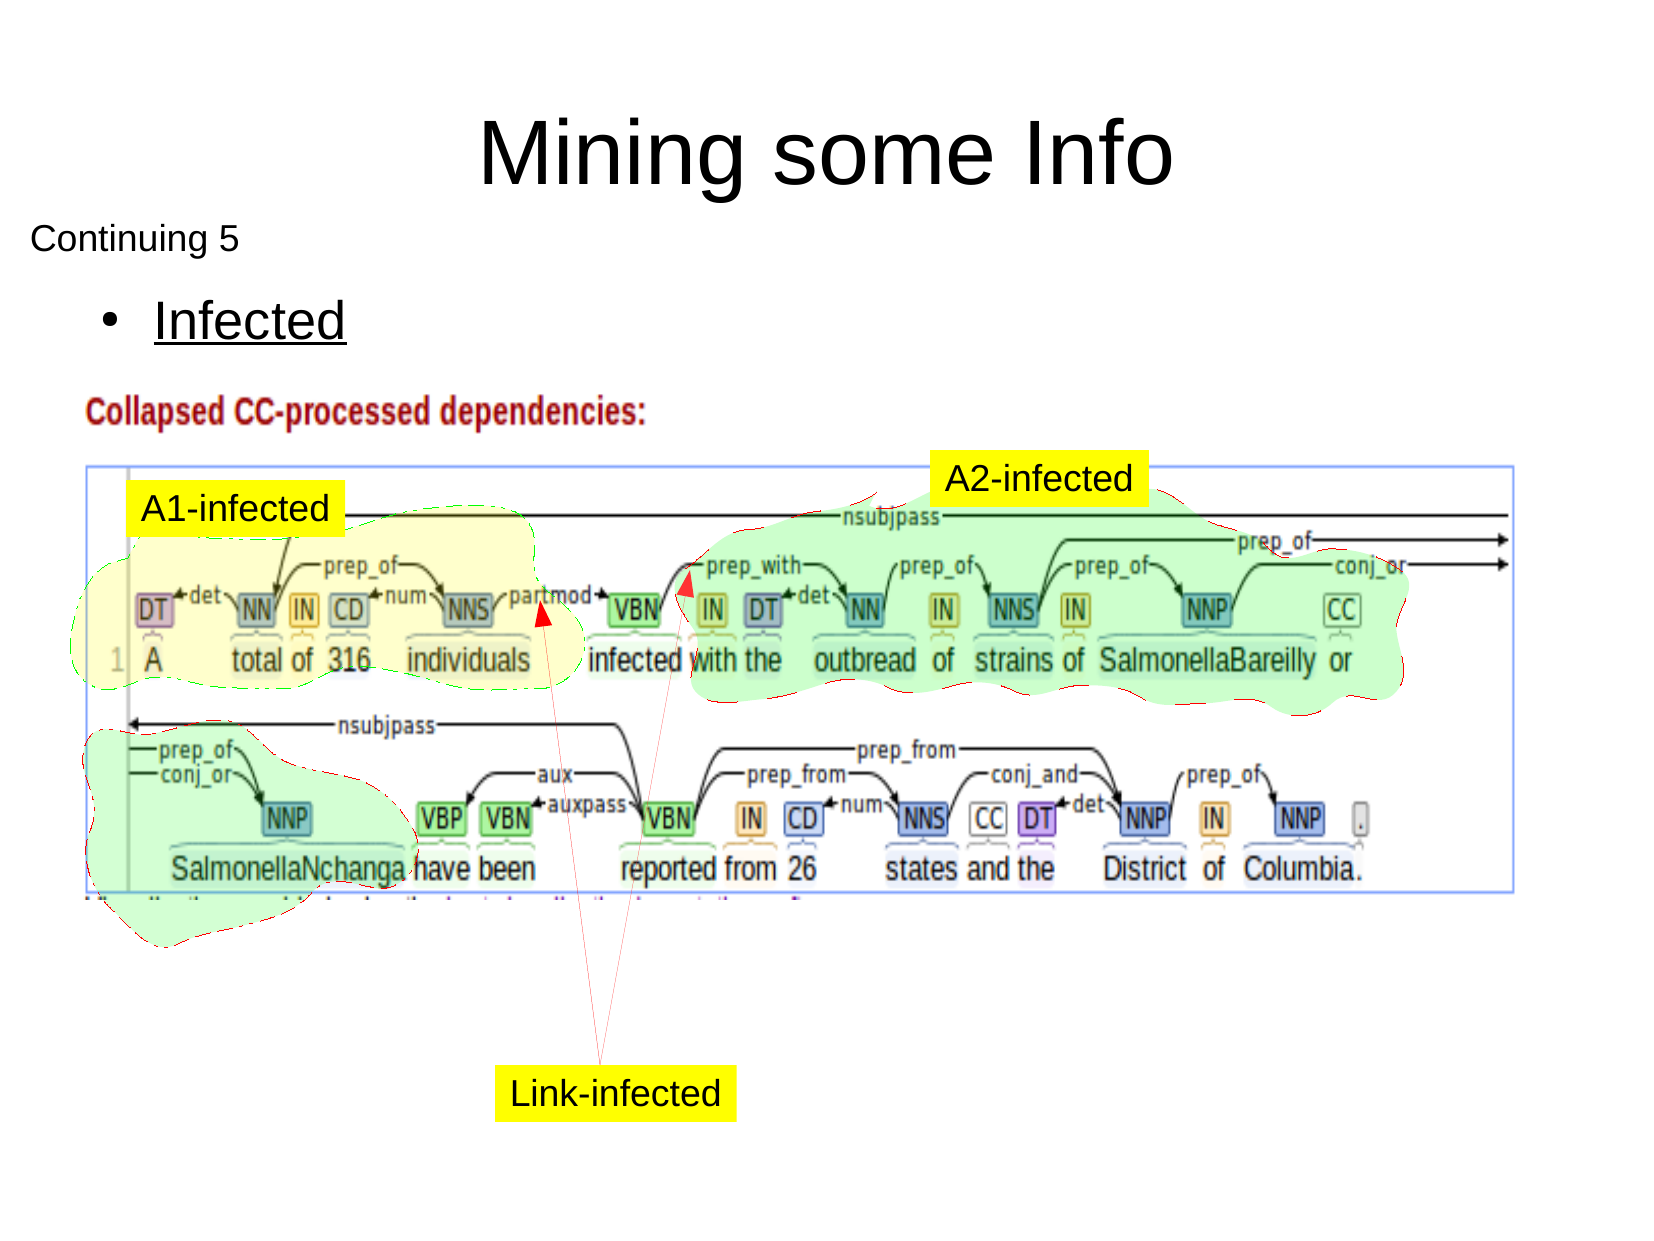

# Mining some Info
Continuing 5
Infected
A2-infected
A1-infected
Link-infected